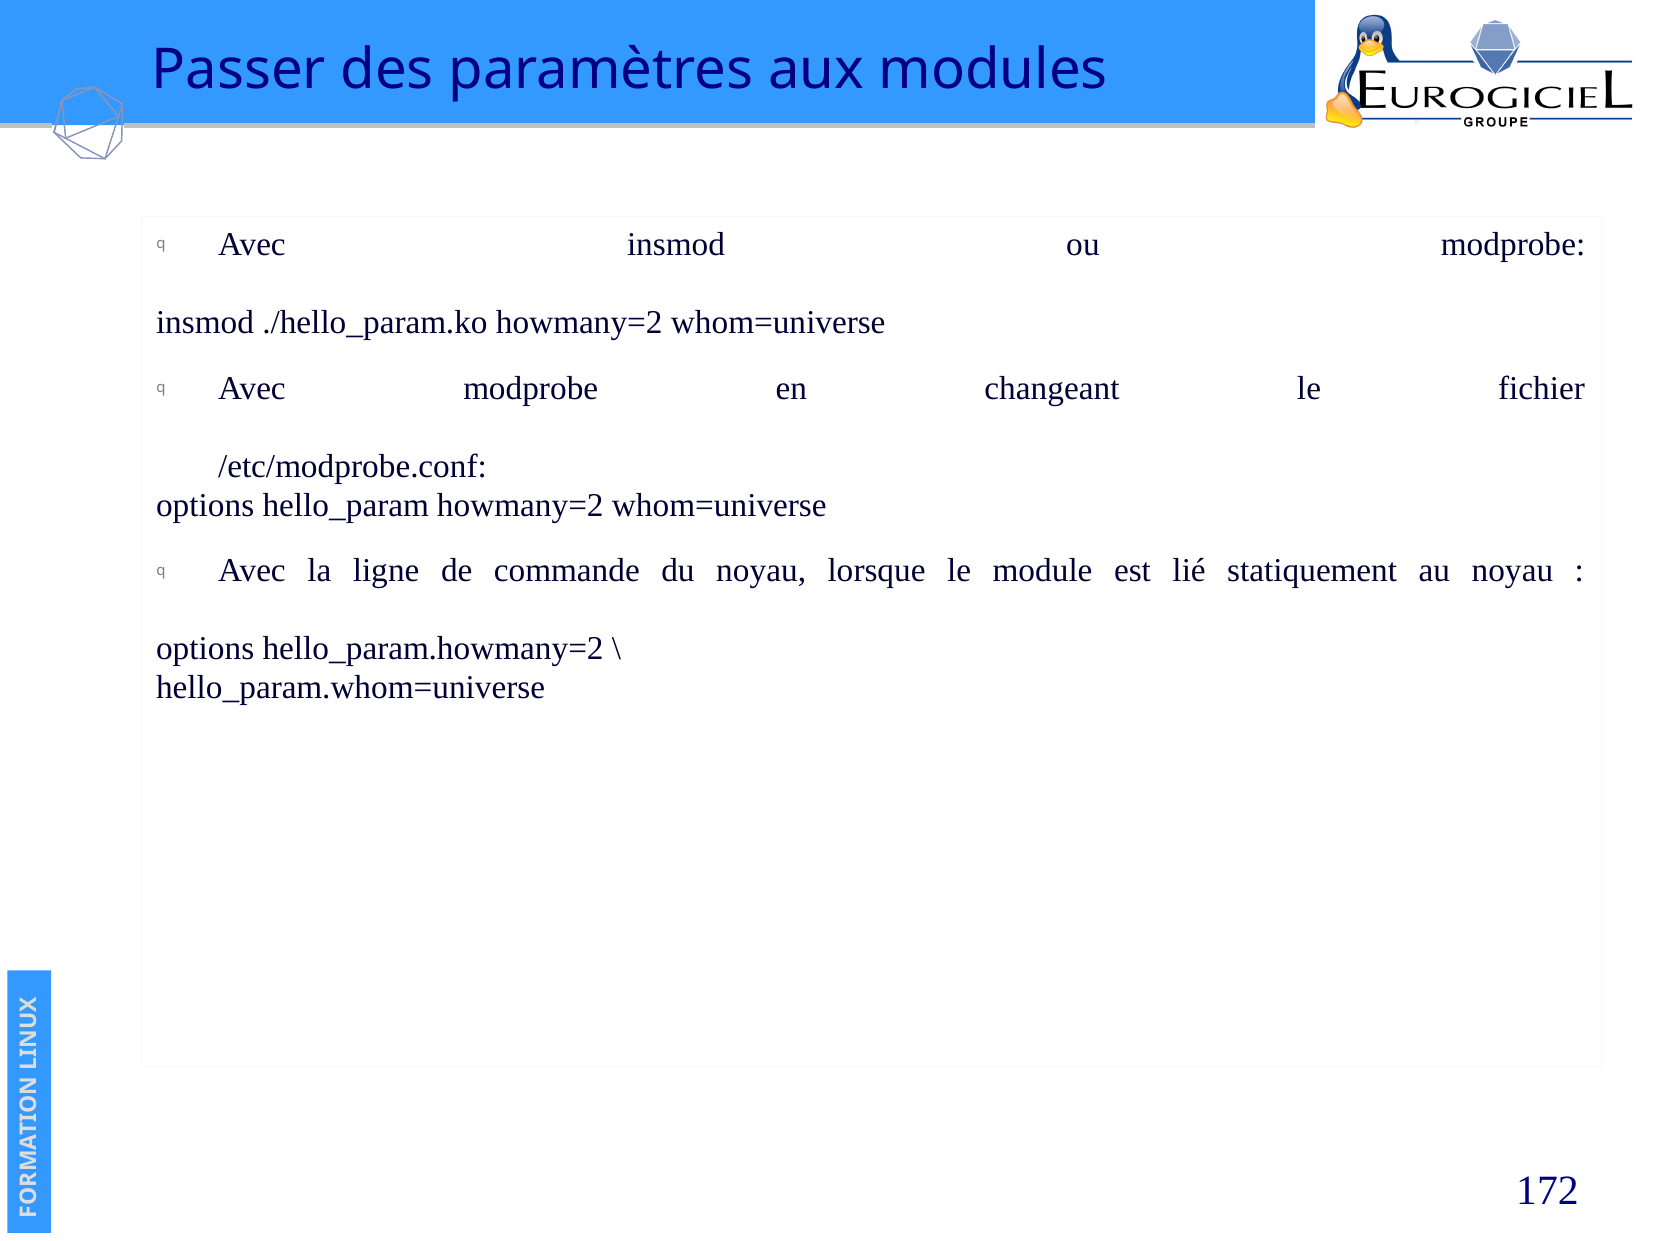

# Passer des paramètres aux modules
Avec insmod ou modprobe:
insmod ./hello_param.ko howmany=2 whom=universe
Avec modprobe en changeant le fichier
/etc/modprobe.conf:
options hello_param howmany=2 whom=universe
Avec la ligne de commande du noyau, lorsque le module est lié statiquement au noyau :
options hello_param.howmany=2 \
hello_param.whom=universe